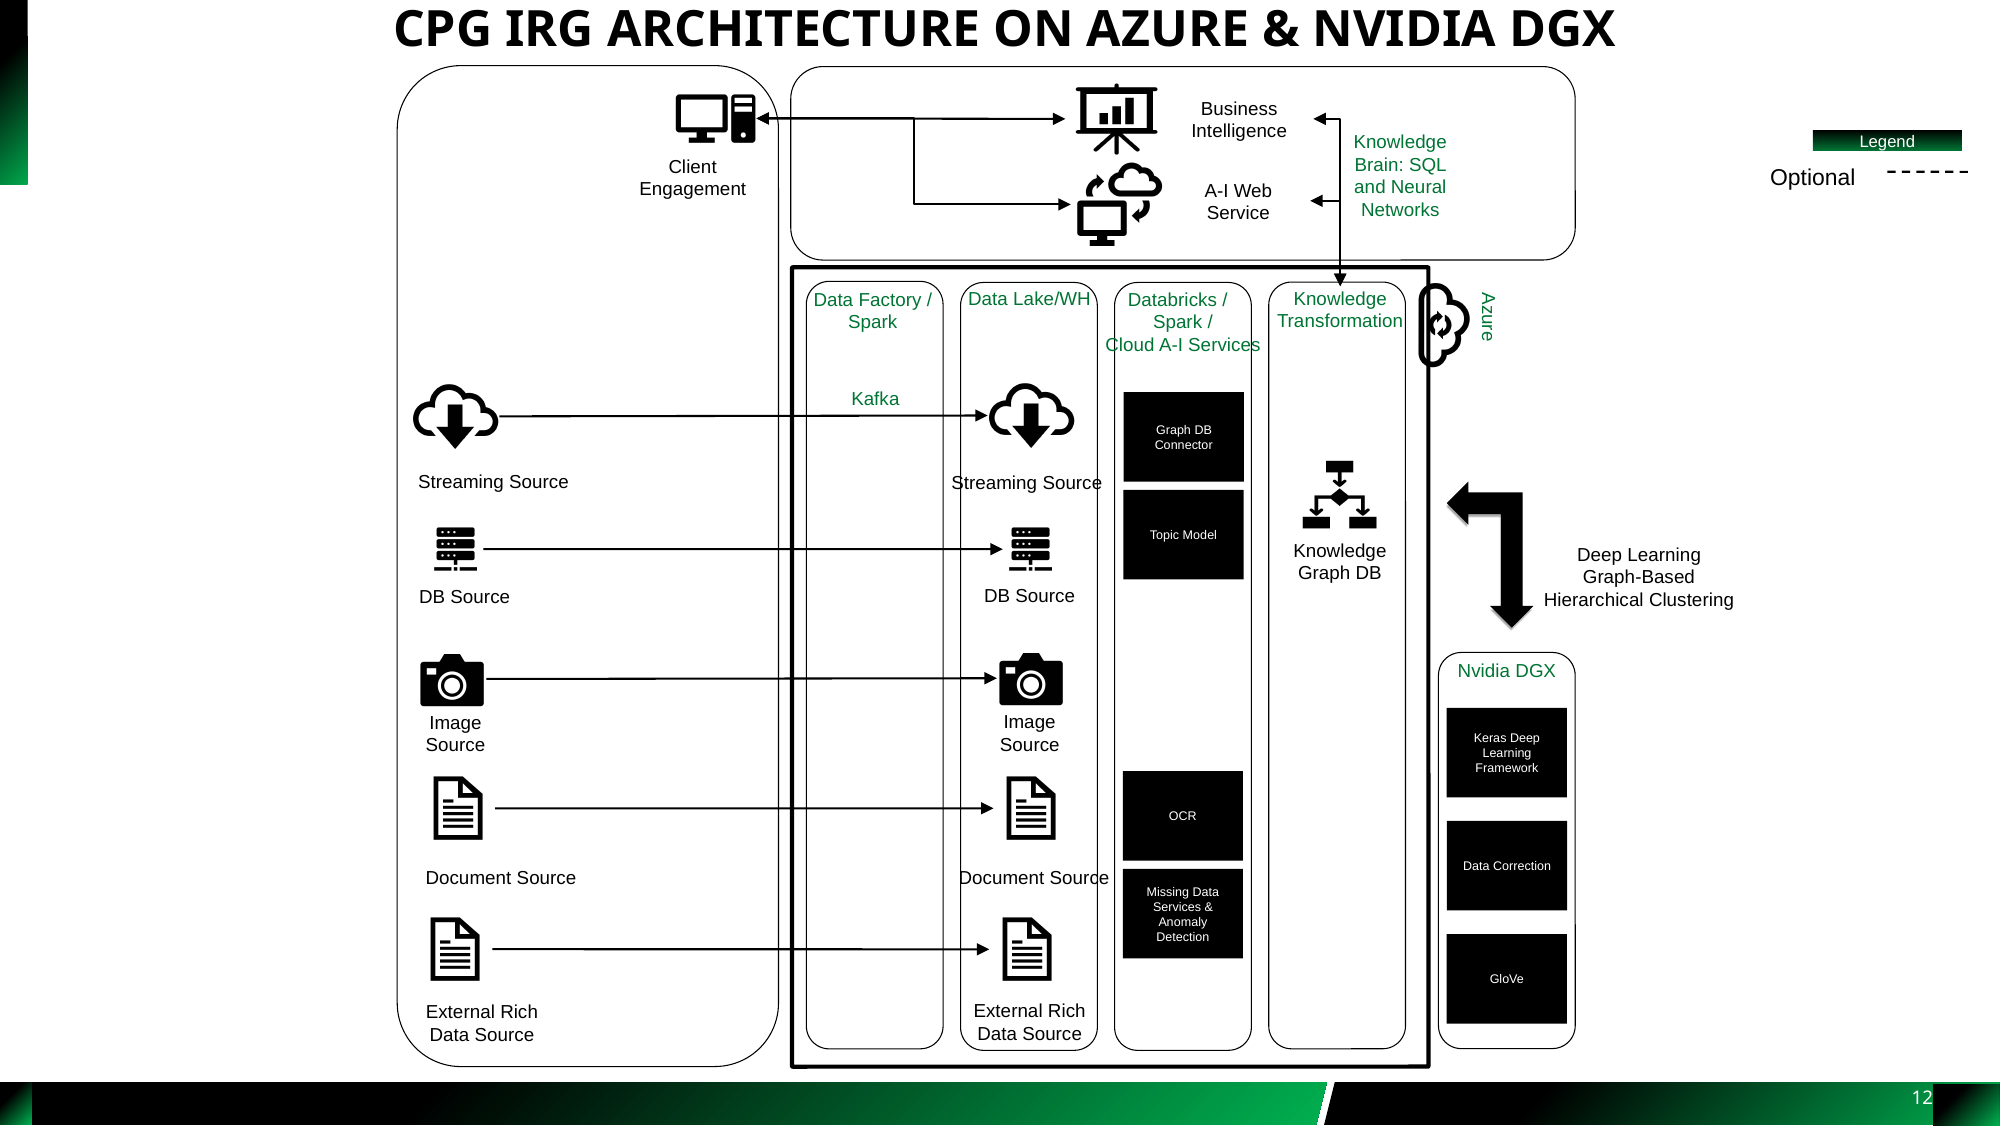

CPG IRG Architecture on AZURE & nvidia dgx
Business Intelligence
Legend
Knowledge Brain: SQL and Neural Networks
Client Engagement
Optional
A-I Web Service
Knowledge Transformation
Data Lake/WH
Data Factory / Spark
Databricks / Spark /
Cloud A-I Services
Azure
Kafka
Graph DB Connector
Streaming Source
Streaming Source
Topic Model
Knowledge Graph DB
Deep Learning
Graph-Based Hierarchical Clustering
DB Source
DB Source
Nvidia DGX
Keras Deep Learning Framework
Image Source
Image Source
OCR
Data Correction
Document Source
Document Source
Missing Data Services & Anomaly Detection
GloVe
External Rich Data Source
External Rich Data Source